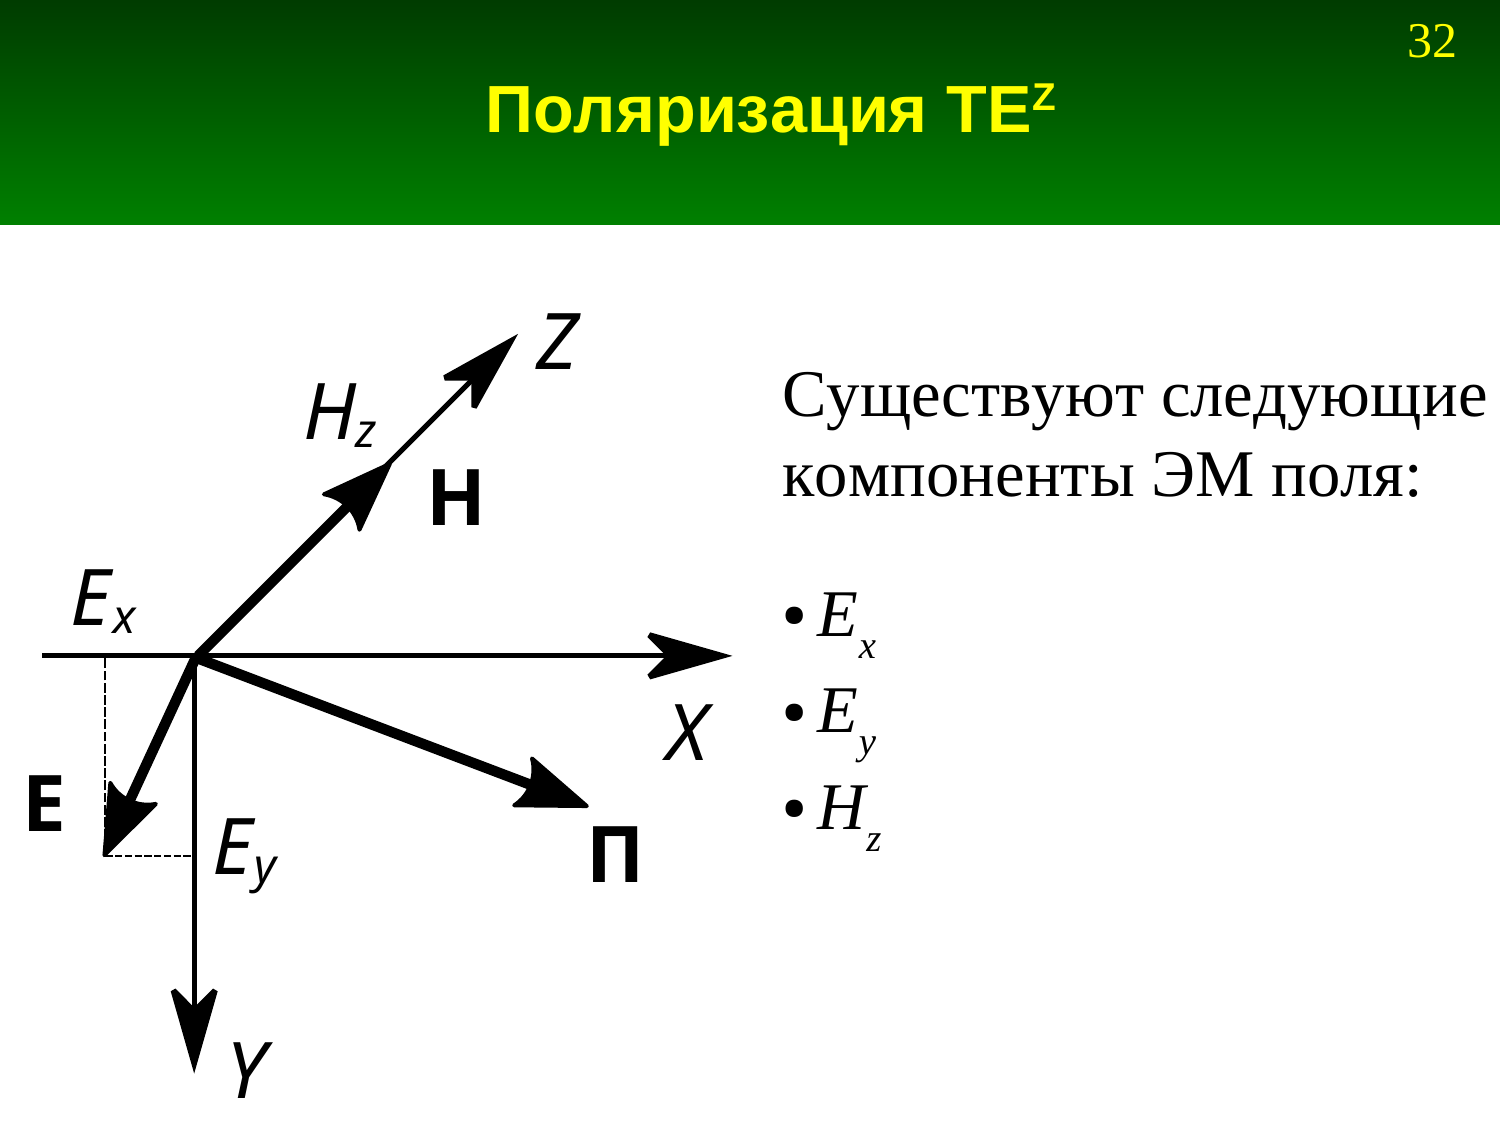

# Поляризация TEZ
Существуют следующие
компоненты ЭМ поля:
Ex
Ey
Hz